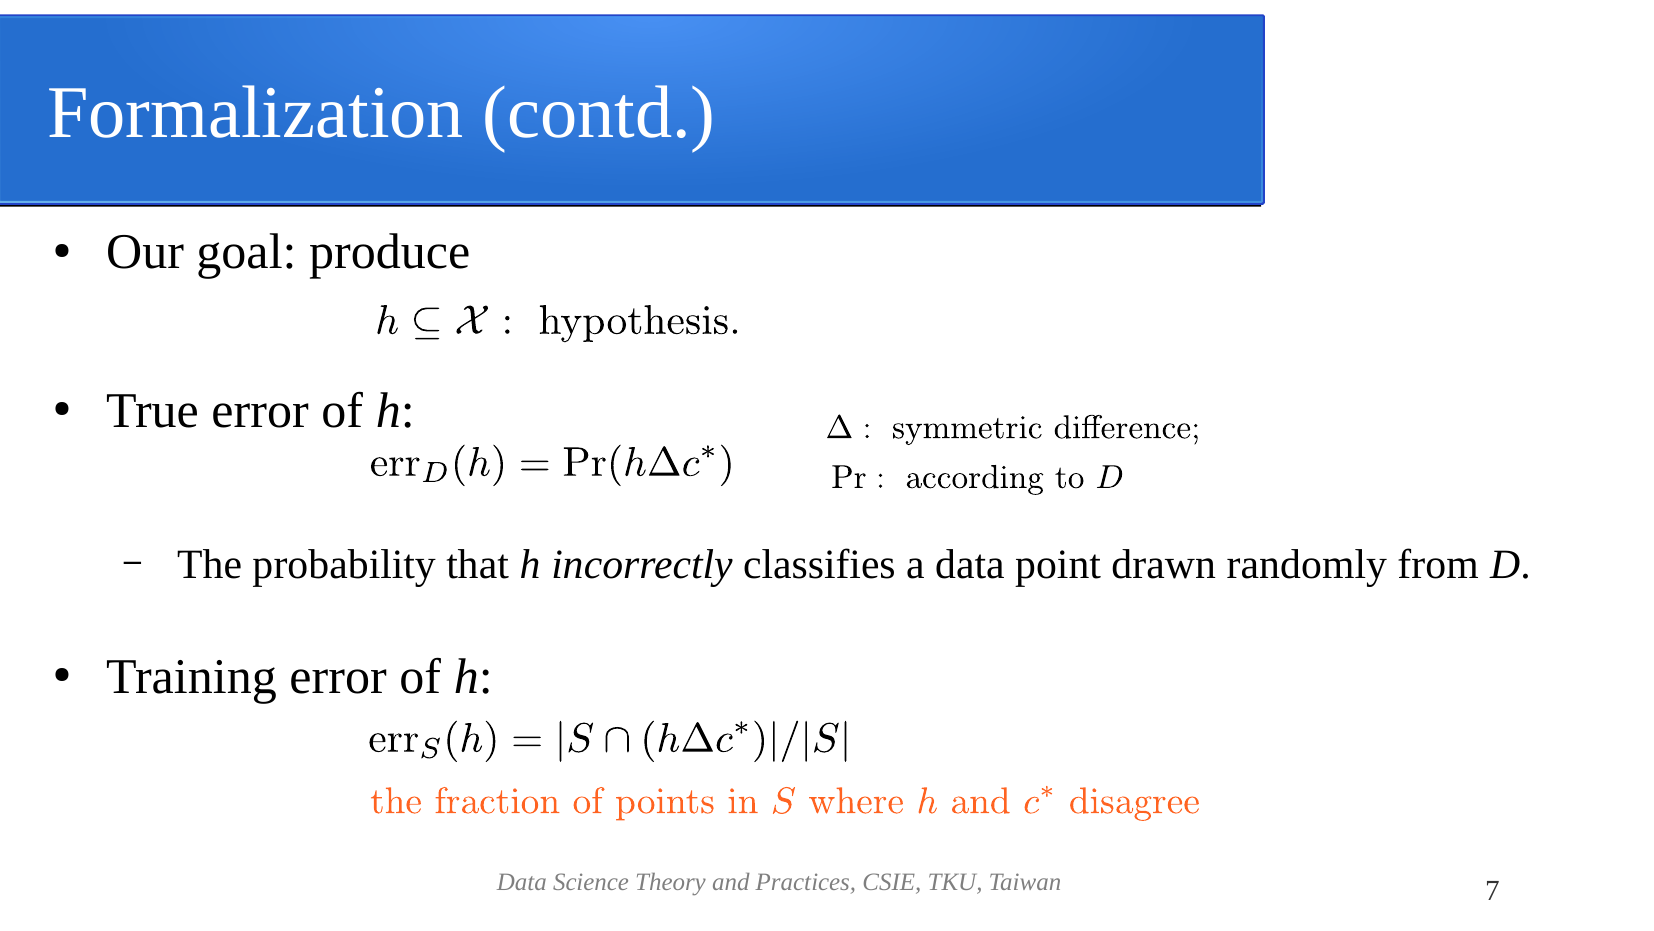

# Formalization (contd.)
Our goal: produce
True error of h:
The probability that h incorrectly classifies a data point drawn randomly from D.
Training error of h:
Data Science Theory and Practices, CSIE, TKU, Taiwan
7